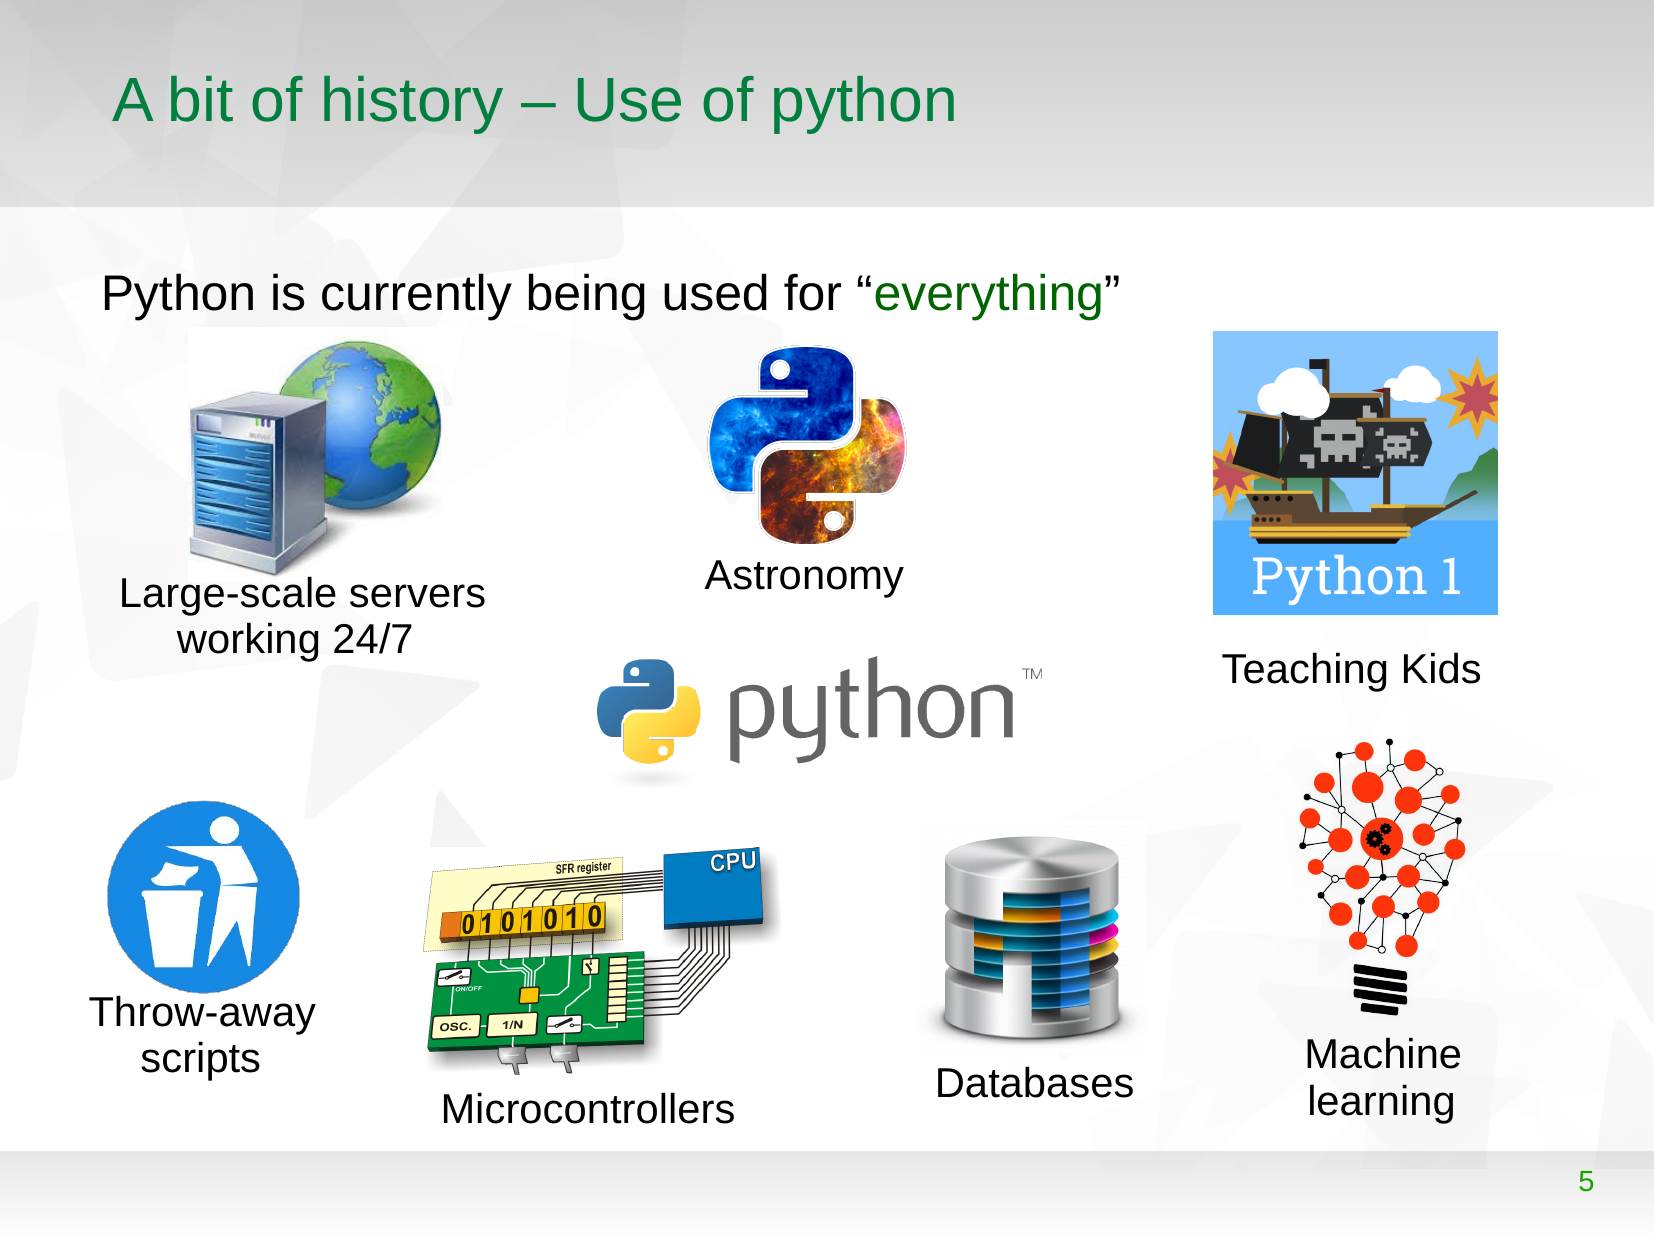

A bit of history – Use of python
Python is currently being used for “everything”
Astronomy
Large-scale servers
working 24/7
Teaching Kids
Throw-away
scripts
Machine
learning
Databases
Microcontrollers
5